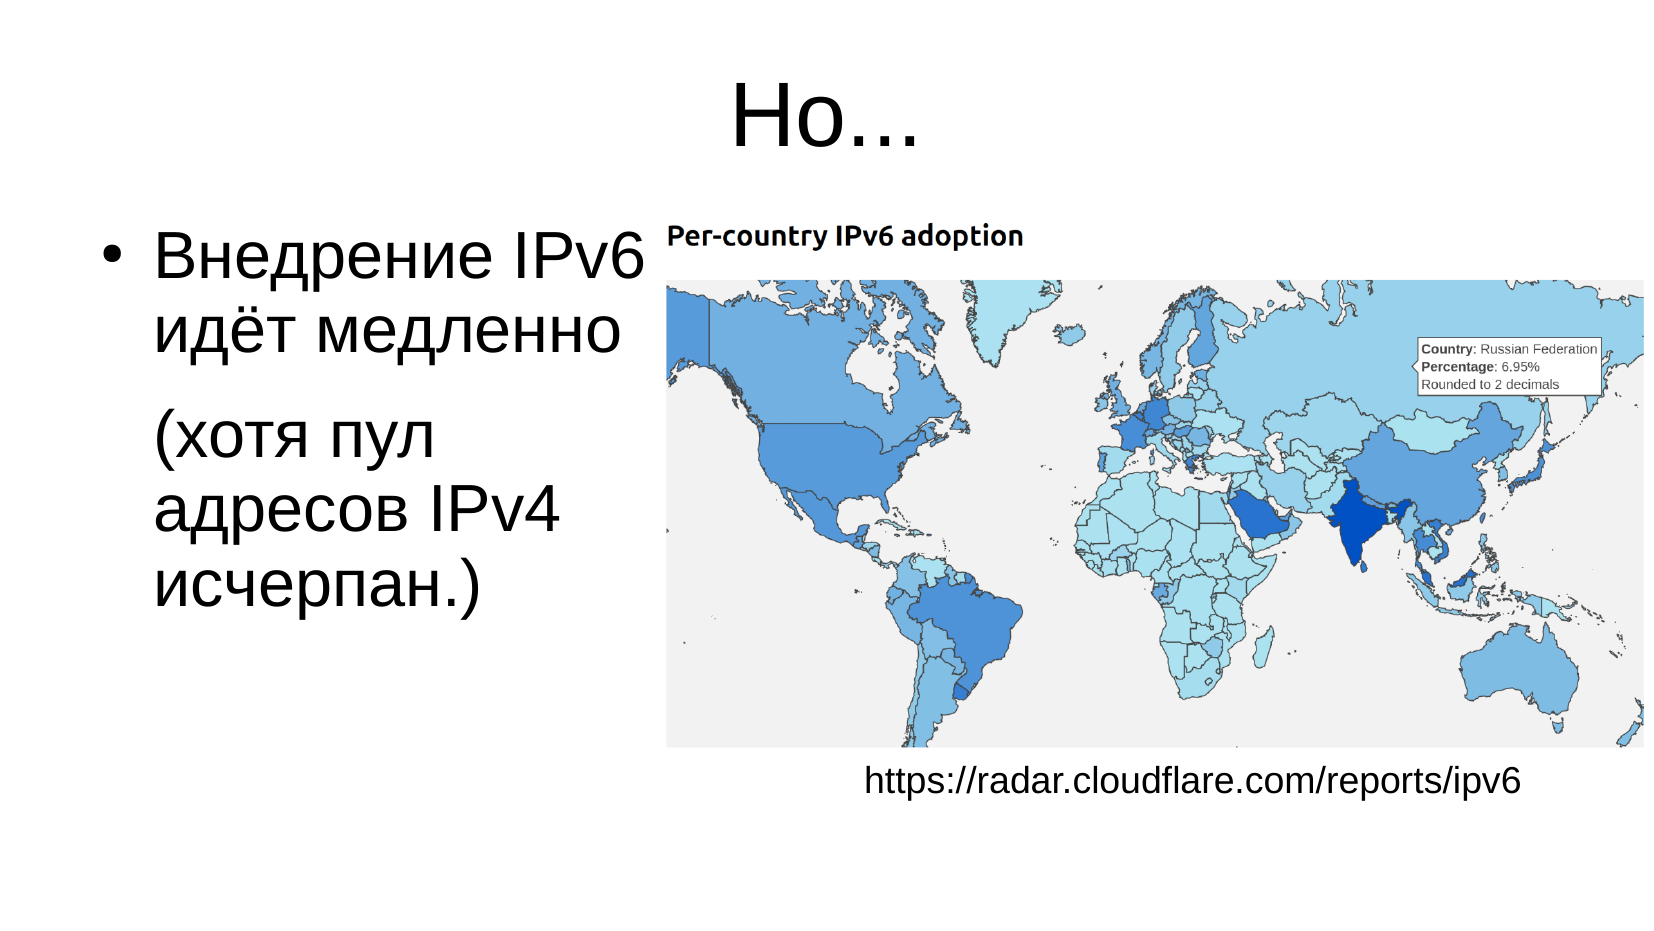

# Но...
Внедрение IPv6 идёт медленно
(хотя пул адресов IPv4 исчерпан.)
https://radar.cloudflare.com/reports/ipv6